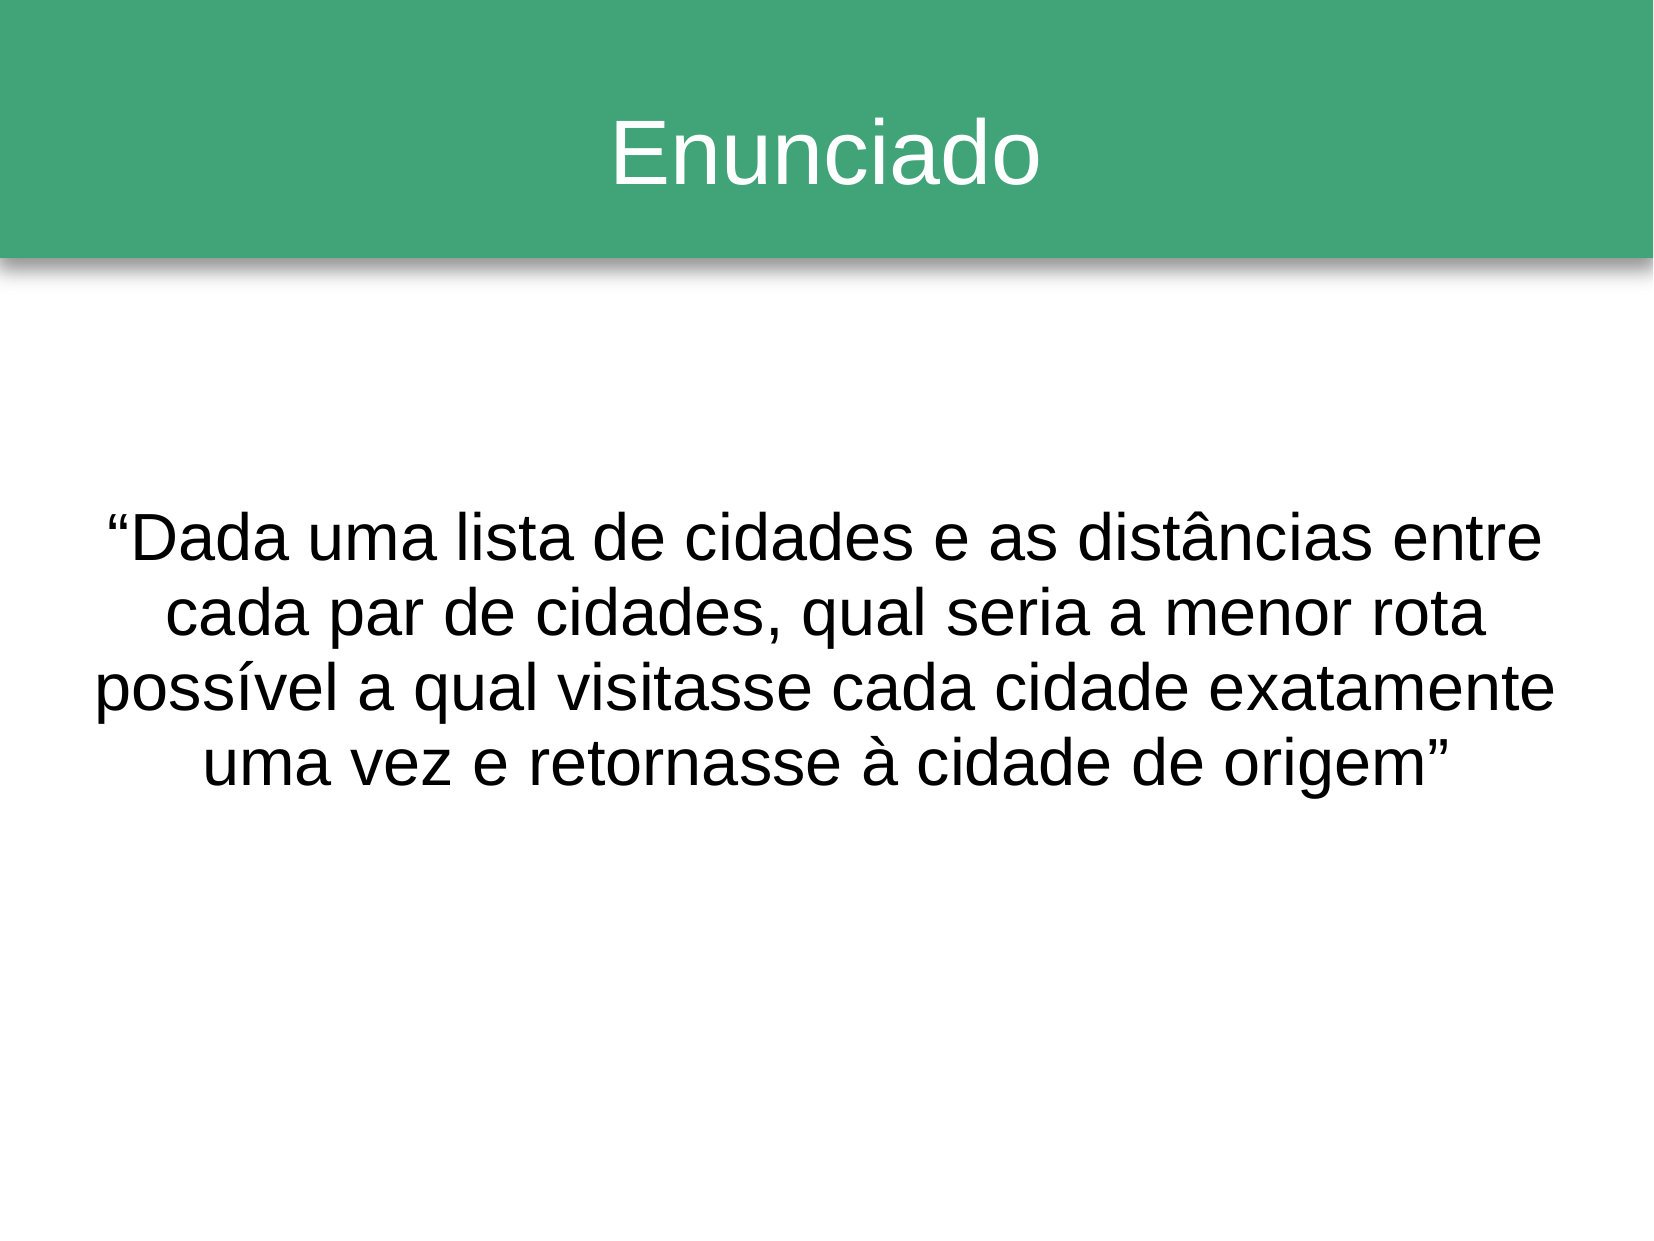

# Enunciado
“Dada uma lista de cidades e as distâncias entre cada par de cidades, qual seria a menor rota possível a qual visitasse cada cidade exatamente uma vez e retornasse à cidade de origem”